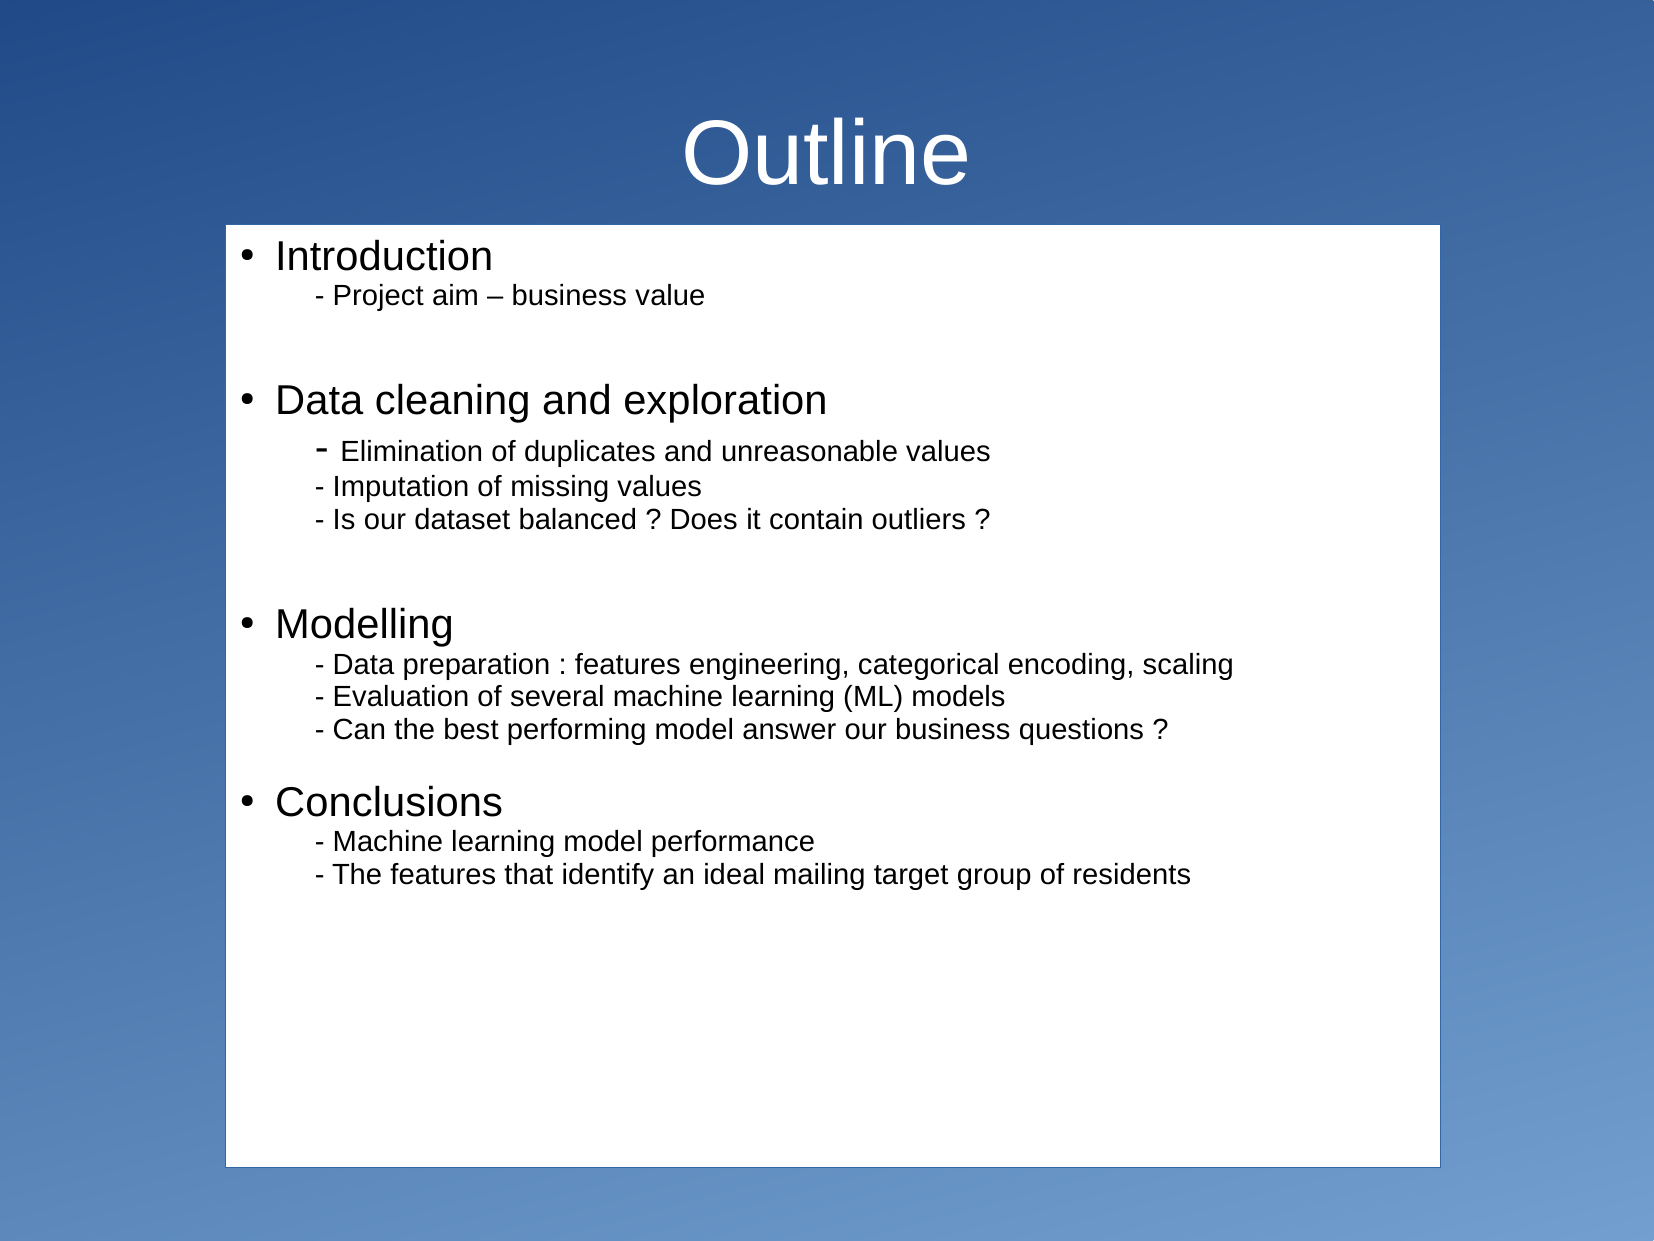

# Outline
Introduction
	- Project aim – business value
Data cleaning and exploration
	- Elimination of duplicates and unreasonable values
	- Imputation of missing values
	- Is our dataset balanced ? Does it contain outliers ?
Modelling
	- Data preparation : features engineering, categorical encoding, scaling
	- Evaluation of several machine learning (ML) models
	- Can the best performing model answer our business questions ?
Conclusions
	- Machine learning model performance
	- The features that identify an ideal mailing target group of residents